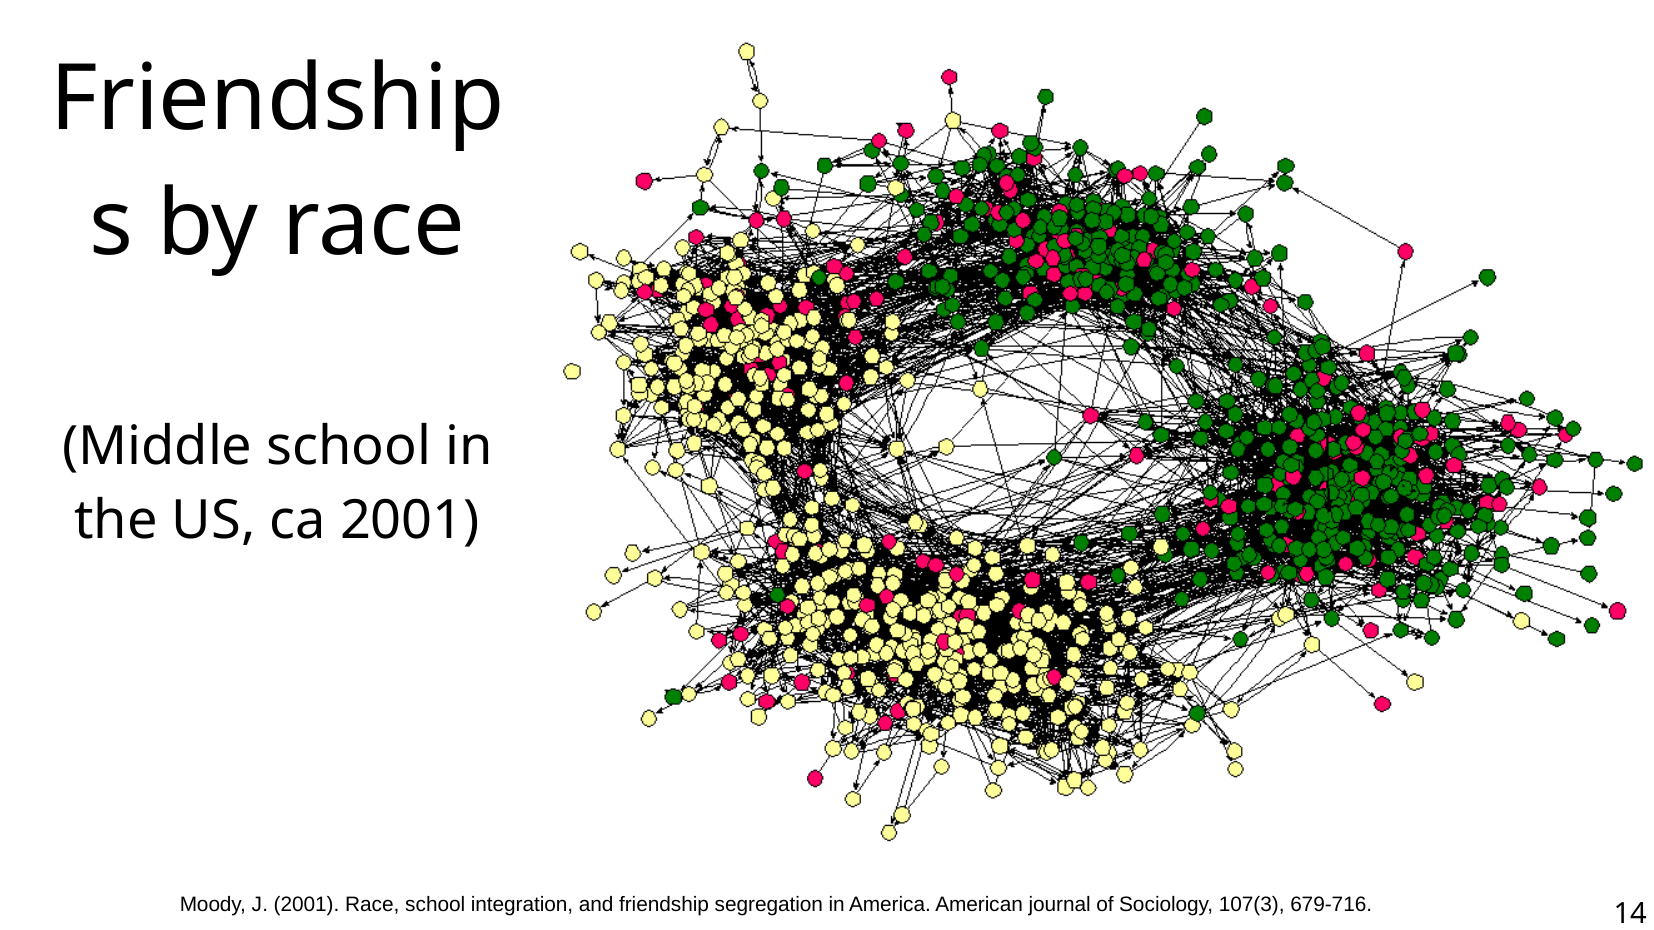

# Friendships by race (Middle school in the US, ca 2001)
Moody, J. (2001). Race, school integration, and friendship segregation in America. American journal of Sociology, 107(3), 679-716.
14